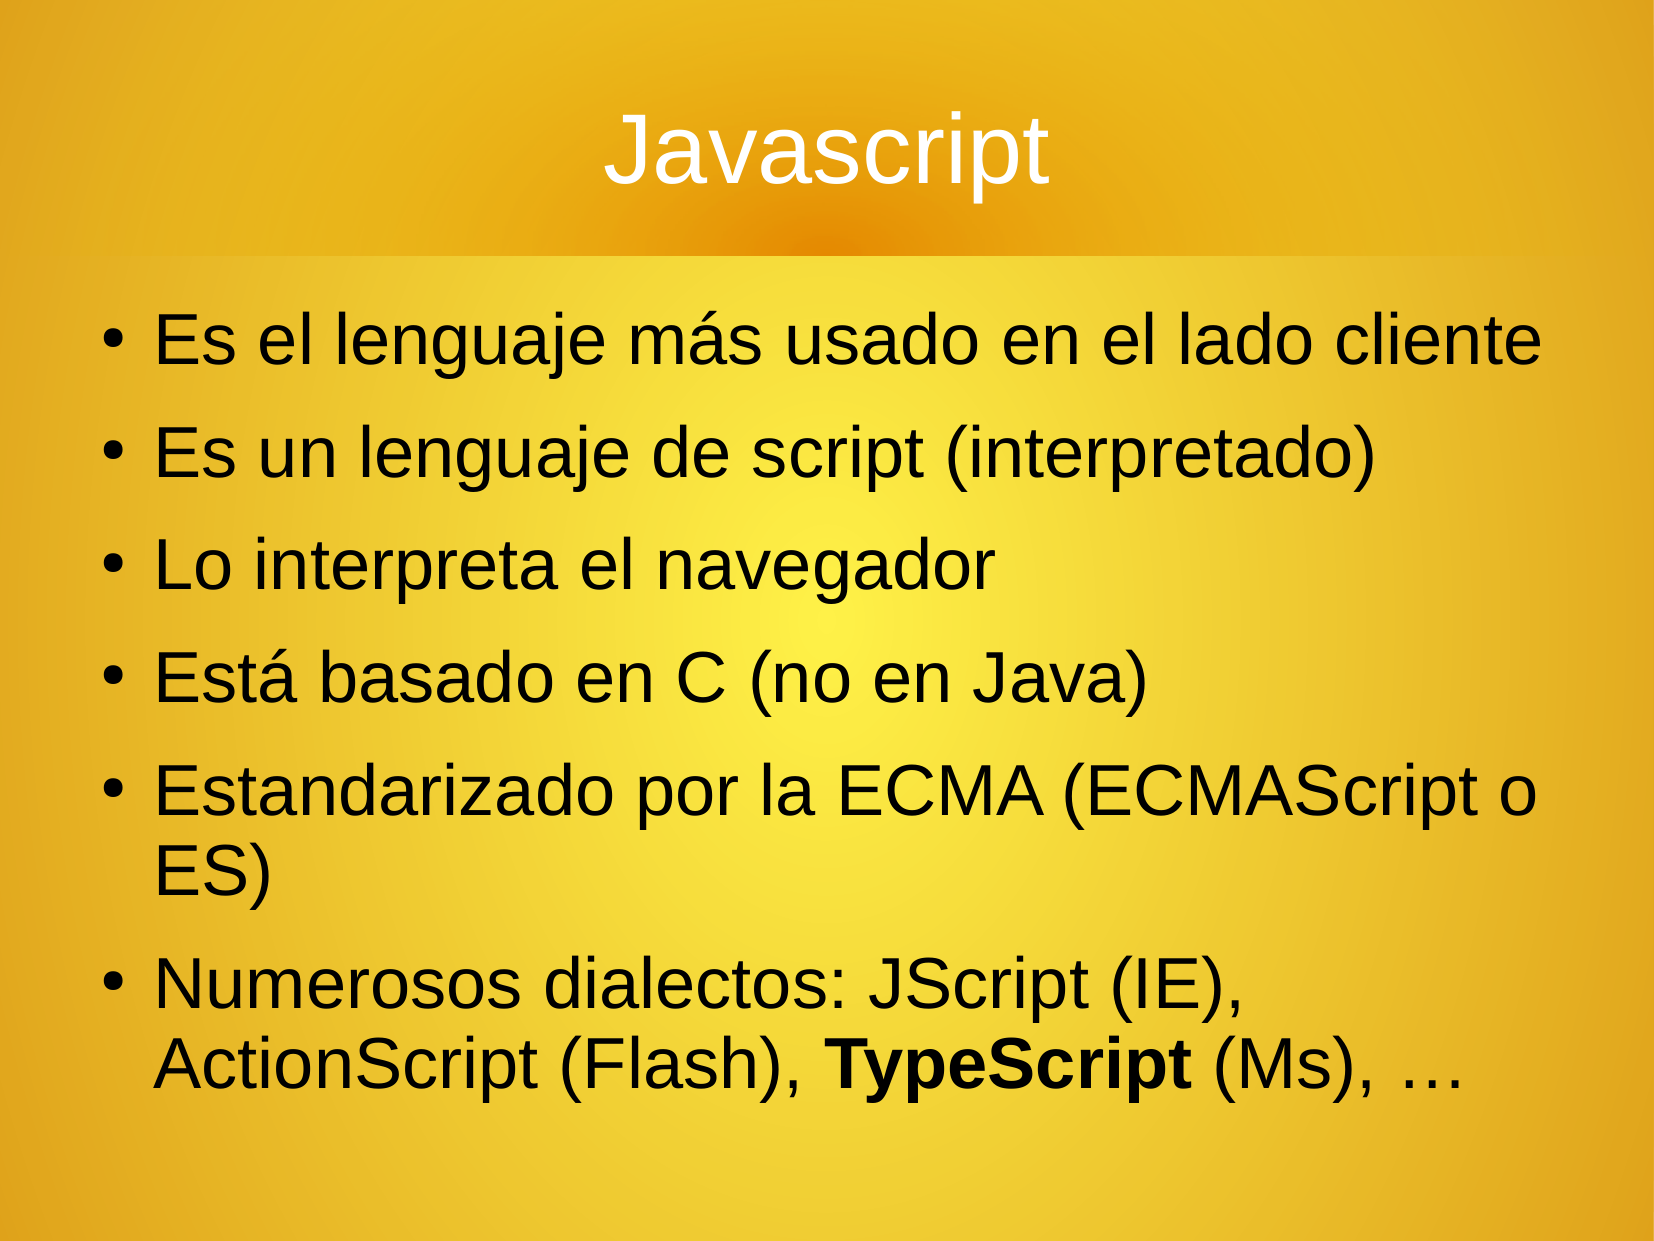

# Javascript
Es el lenguaje más usado en el lado cliente
Es un lenguaje de script (interpretado)
Lo interpreta el navegador
Está basado en C (no en Java)
Estandarizado por la ECMA (ECMAScript o ES)
Numerosos dialectos: JScript (IE), ActionScript (Flash), TypeScript (Ms), …